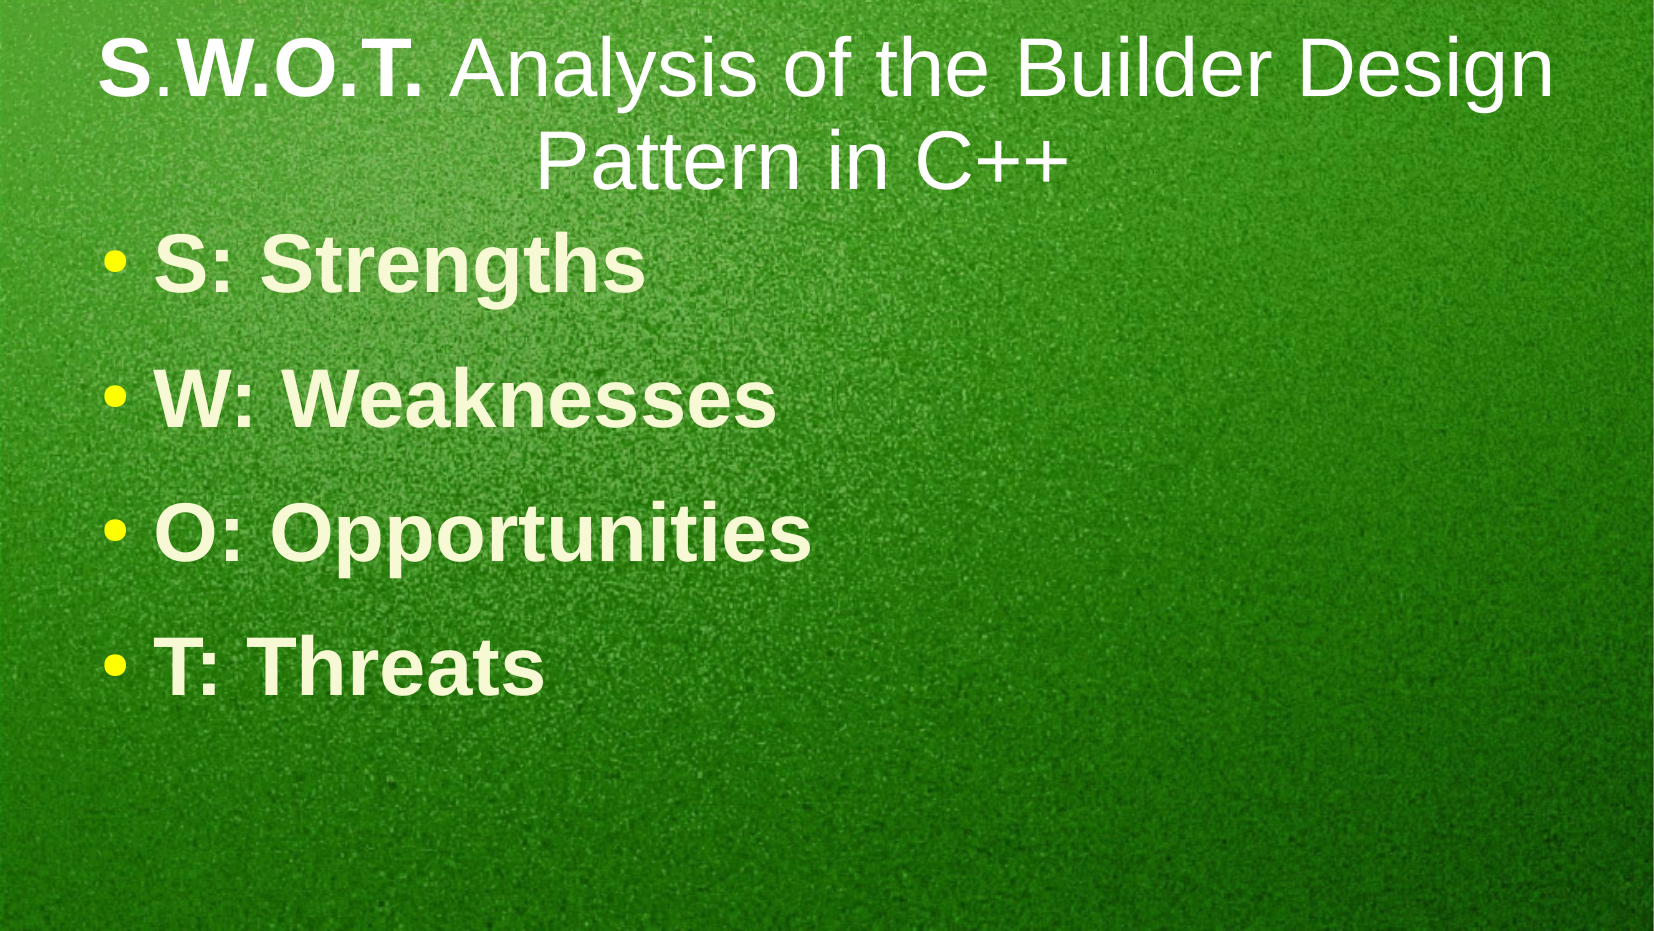

# S.W.O.T. Analysis of the Builder Design Pattern in C++
S: Strengths
W: Weaknesses
O: Opportunities
T: Threats